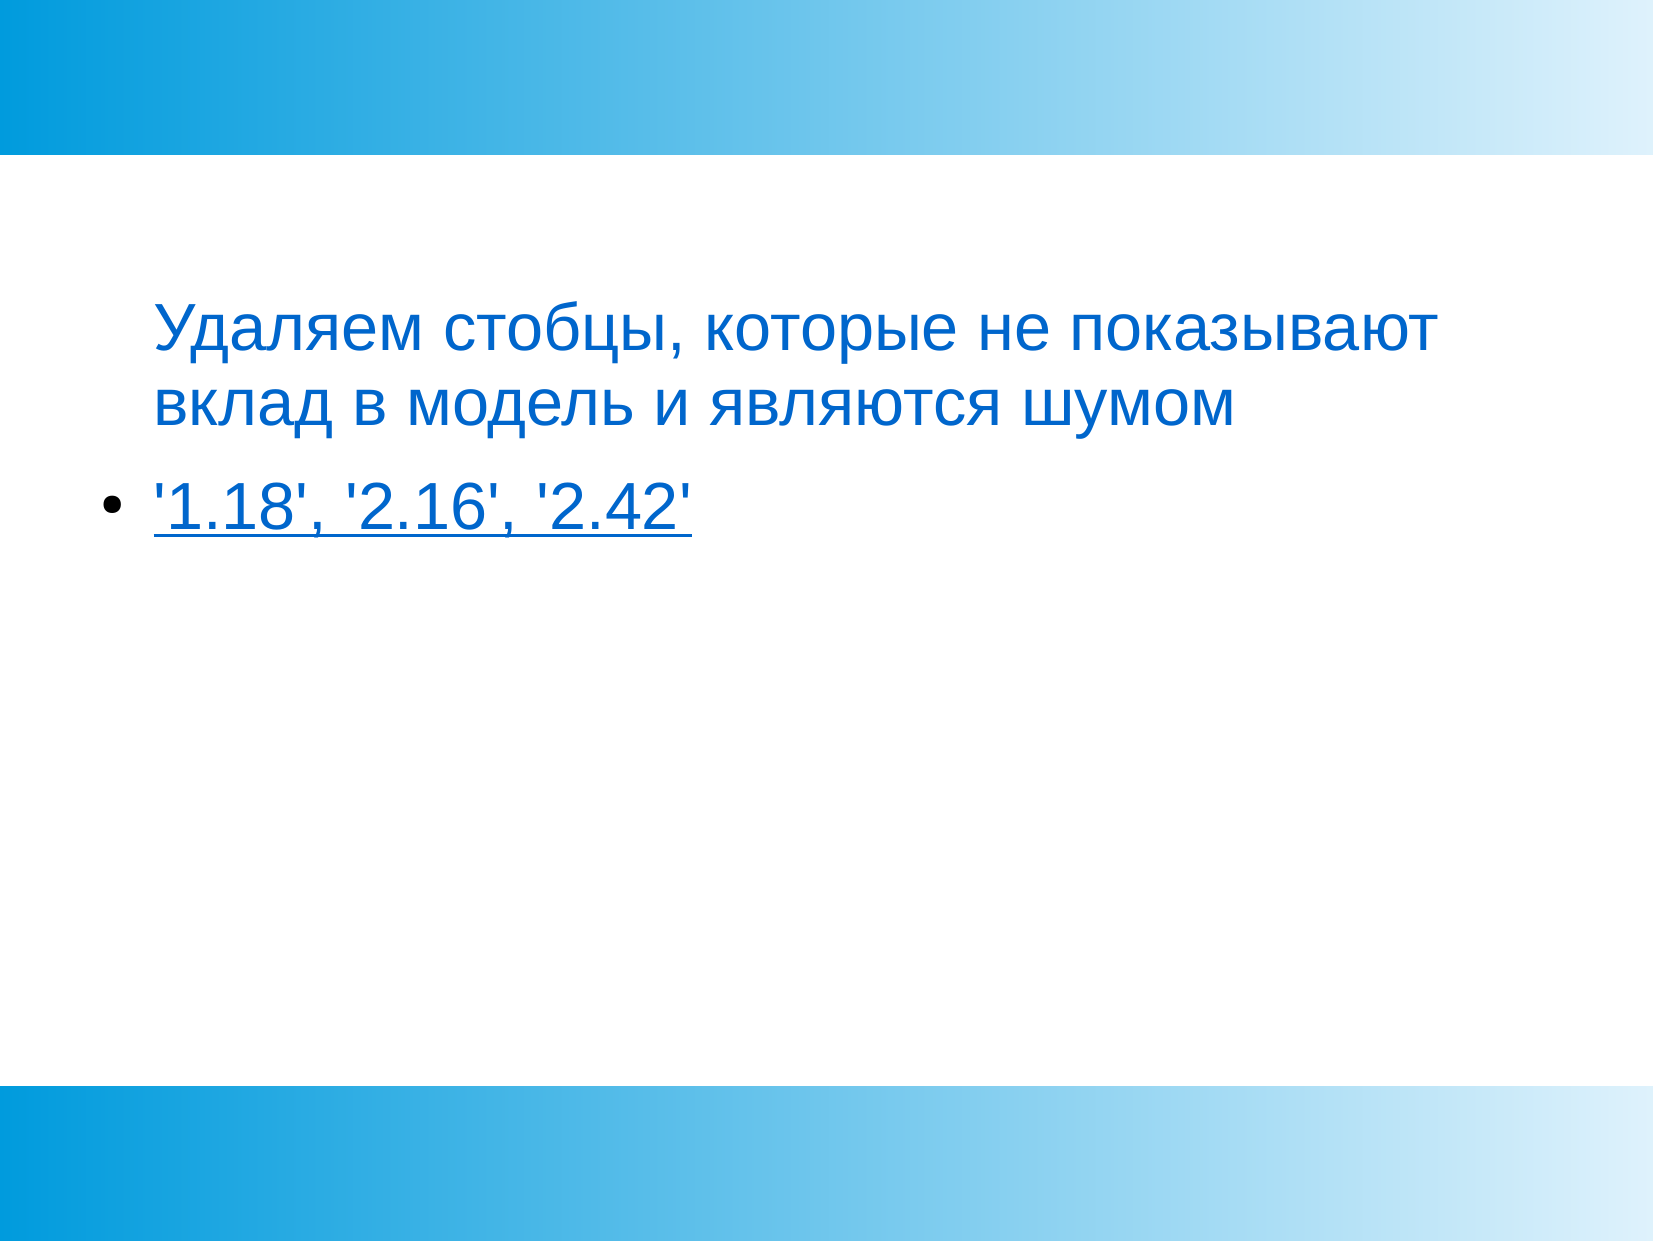

#
Удаляем стобцы, которые не показывают вклад в модель и являются шумом
'1.18', '2.16', '2.42'